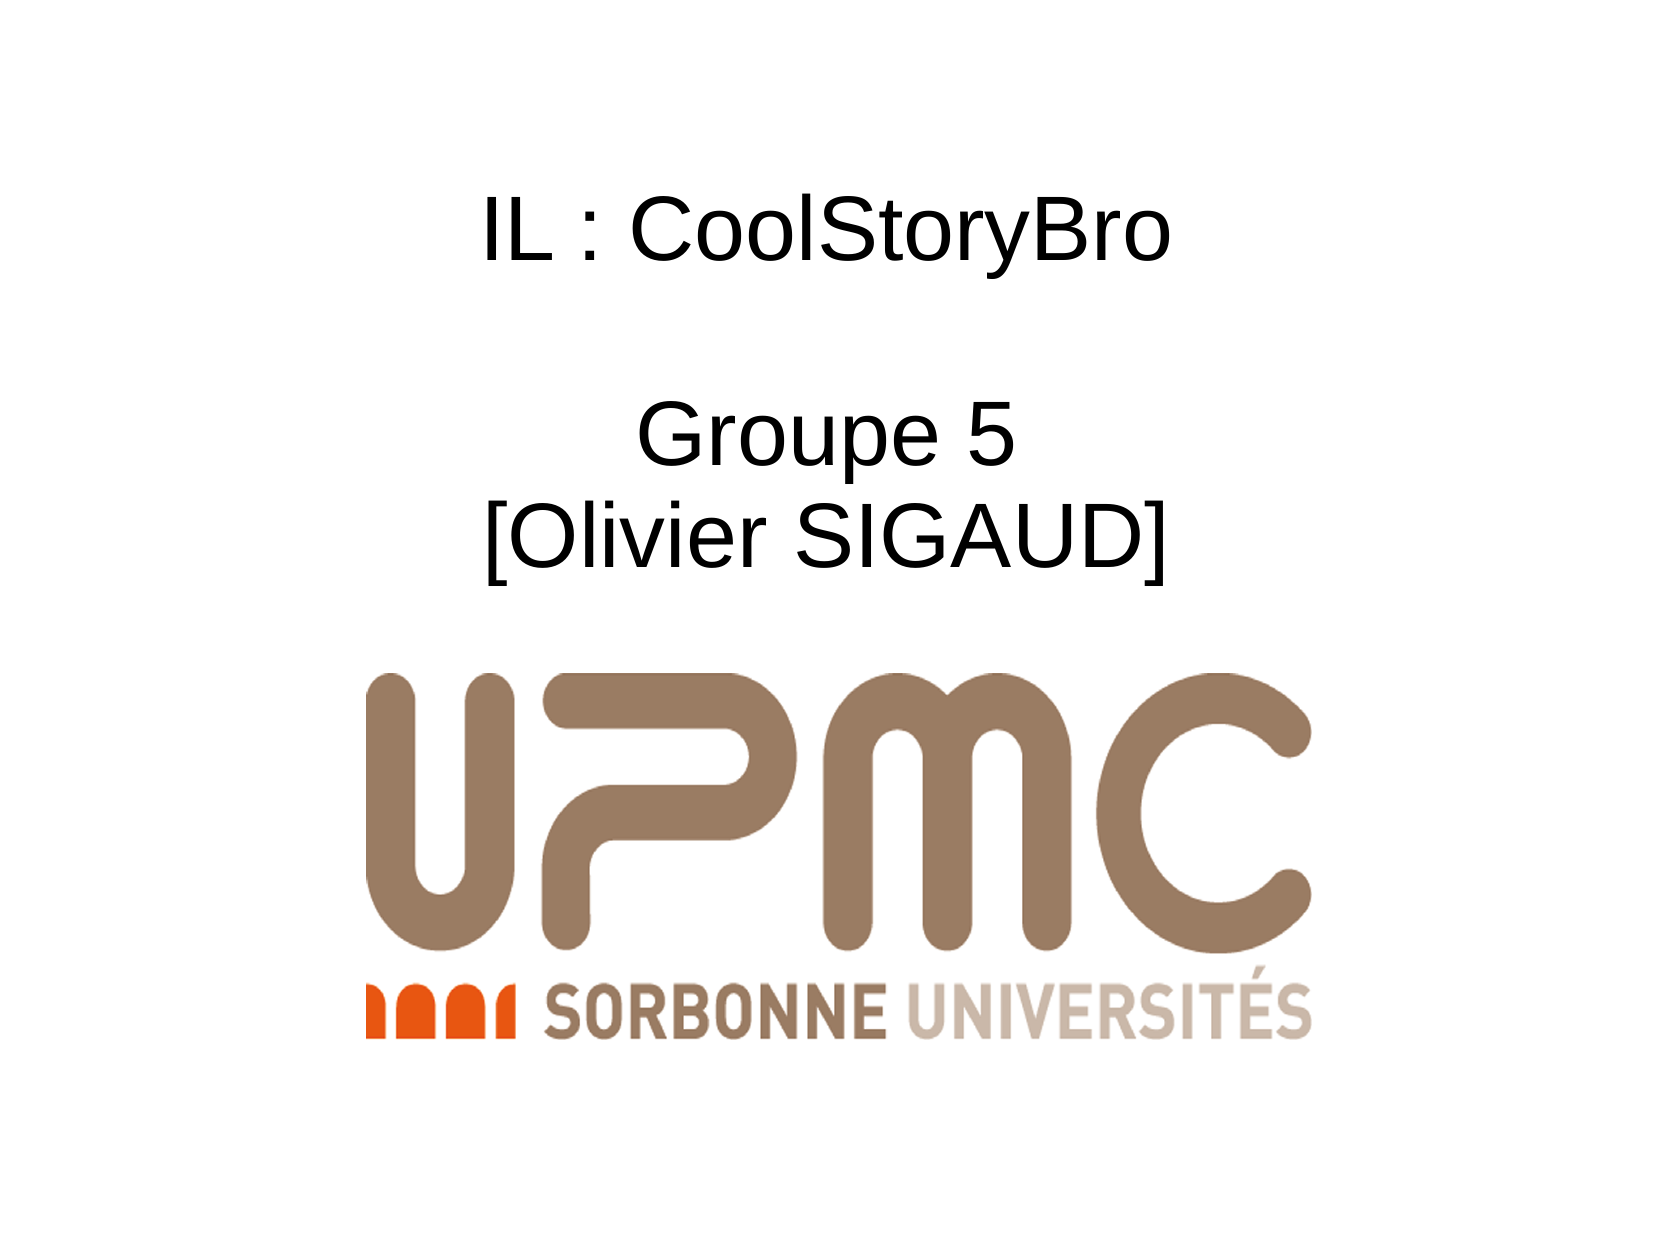

# IL : CoolStoryBro Groupe 5 [Olivier SIGAUD]